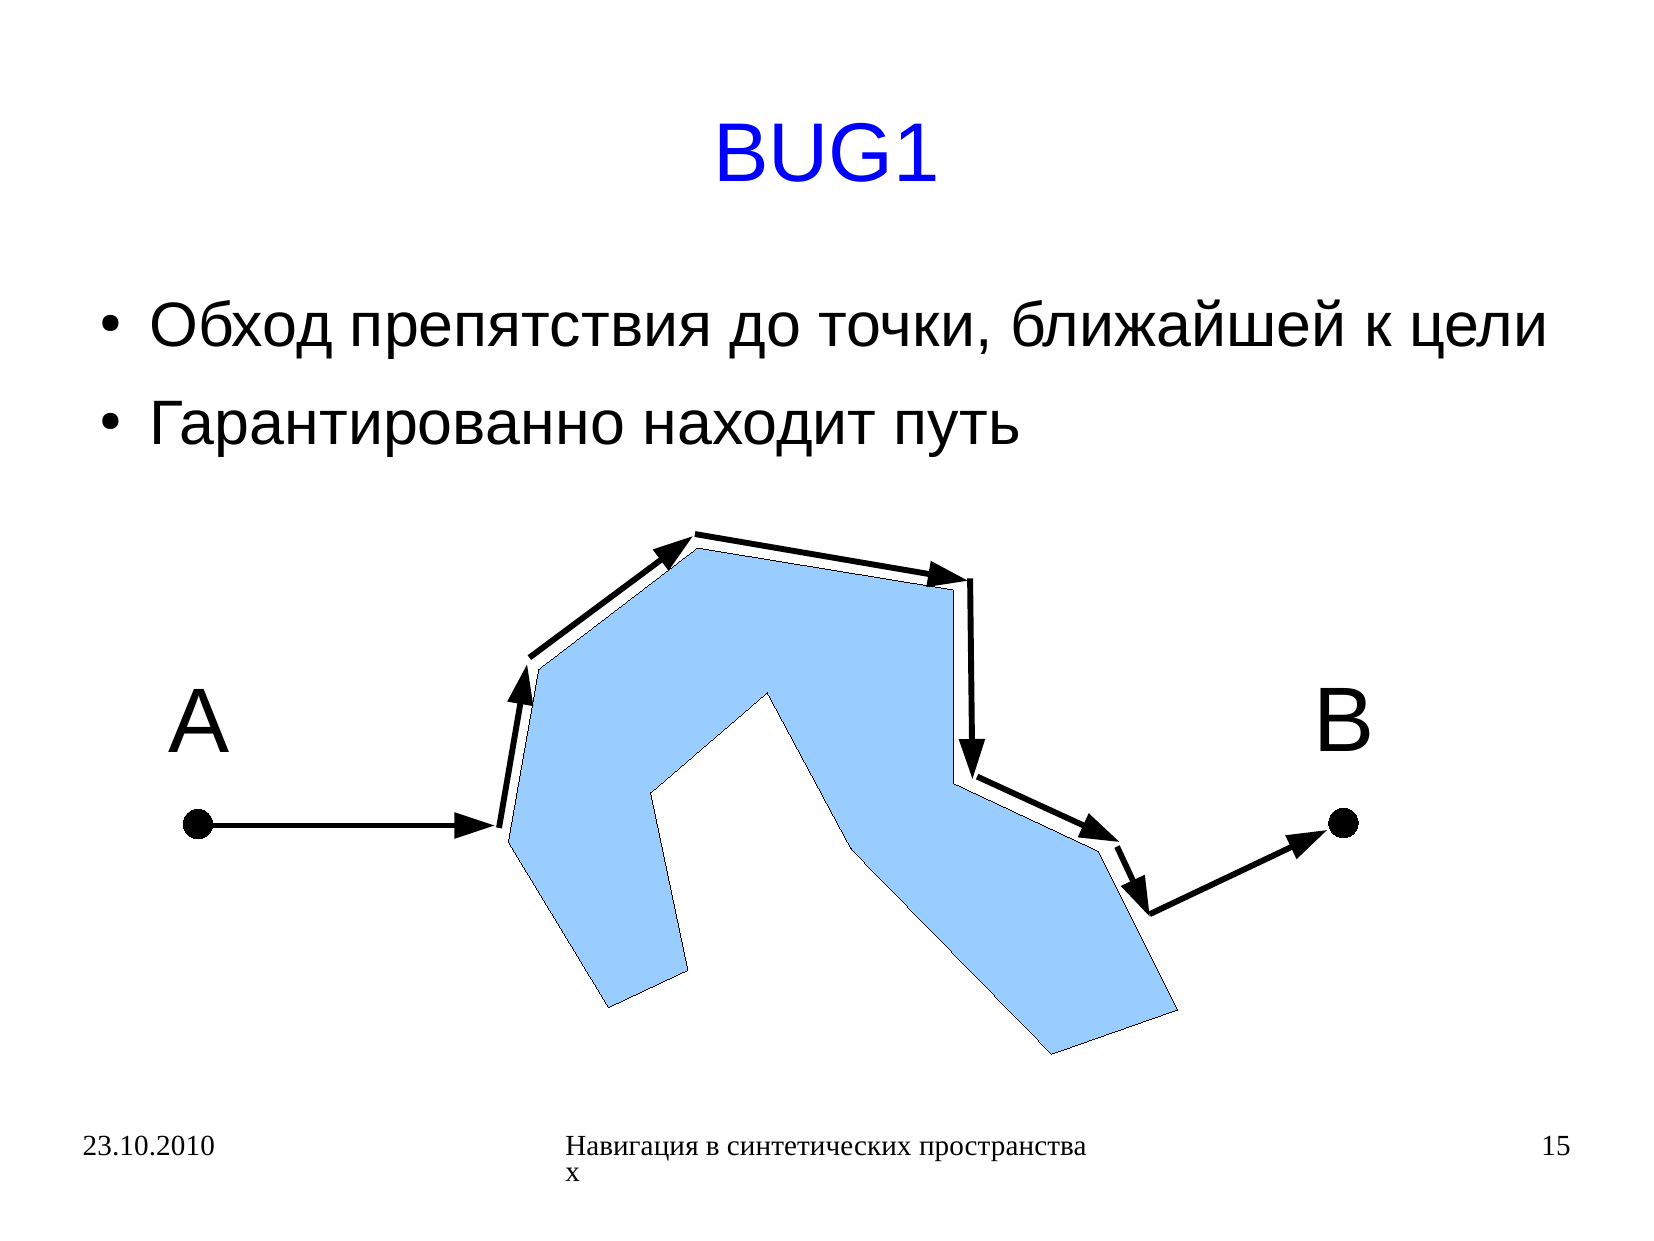

# BUG1
Обход препятствия до точки, ближайшей к цели
Гарантированно находит путь
B
A
23.10.2010
Навигация в синтетических пространствах
15